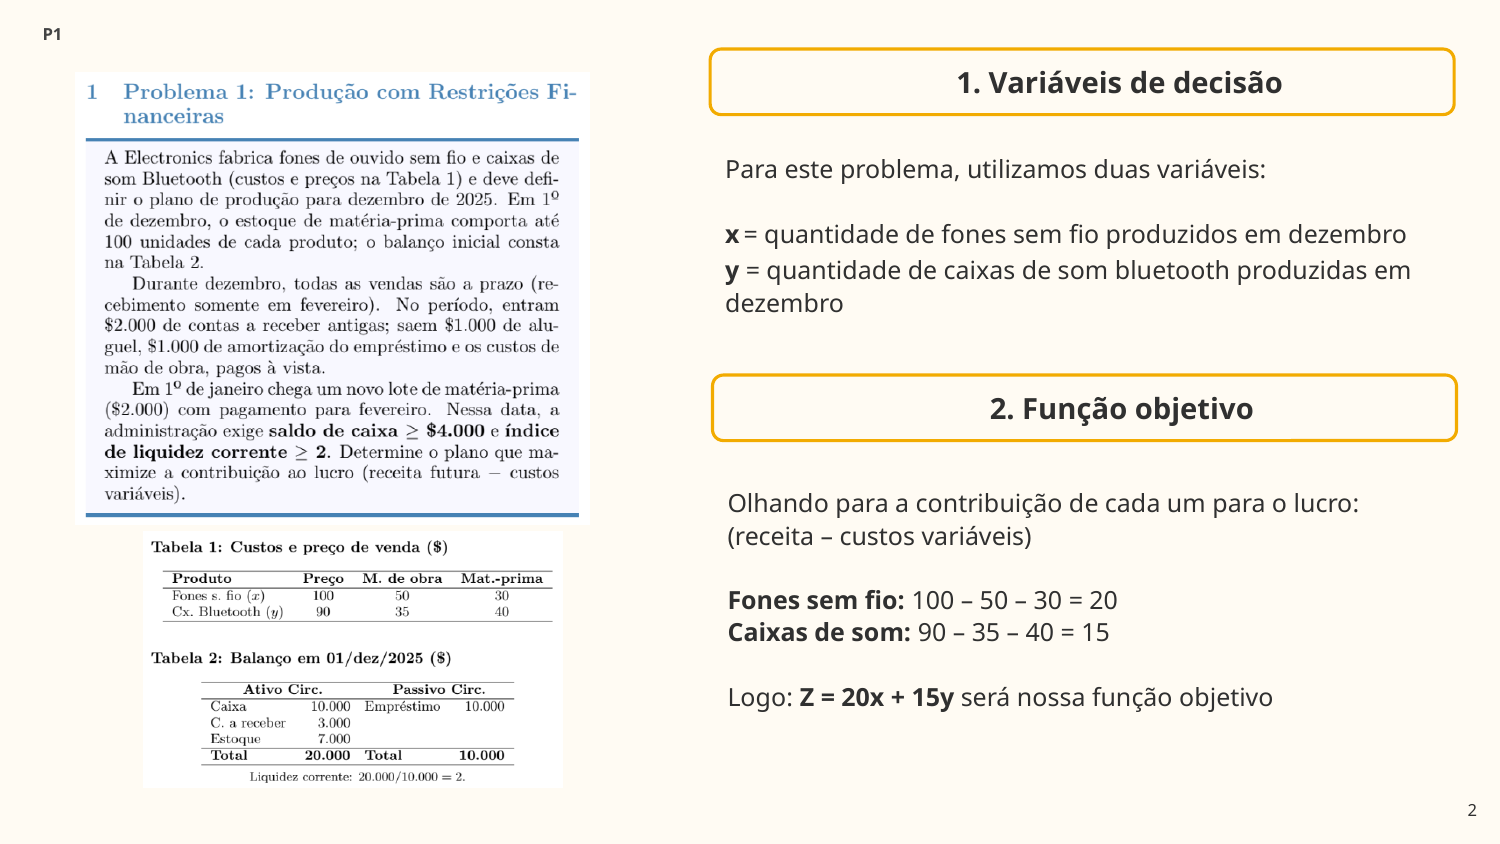

# P1
1. Variáveis de decisão
Para este problema, utilizamos duas variáveis:
x = quantidade de fones sem fio produzidos em dezembro
y = quantidade de caixas de som bluetooth produzidas em dezembro
2. Função objetivo
Olhando para a contribuição de cada um para o lucro:
(receita – custos variáveis)
Fones sem fio: 100 – 50 – 30 = 20
Caixas de som: 90 – 35 – 40 = 15
Logo: Z = 20x + 15y será nossa função objetivo